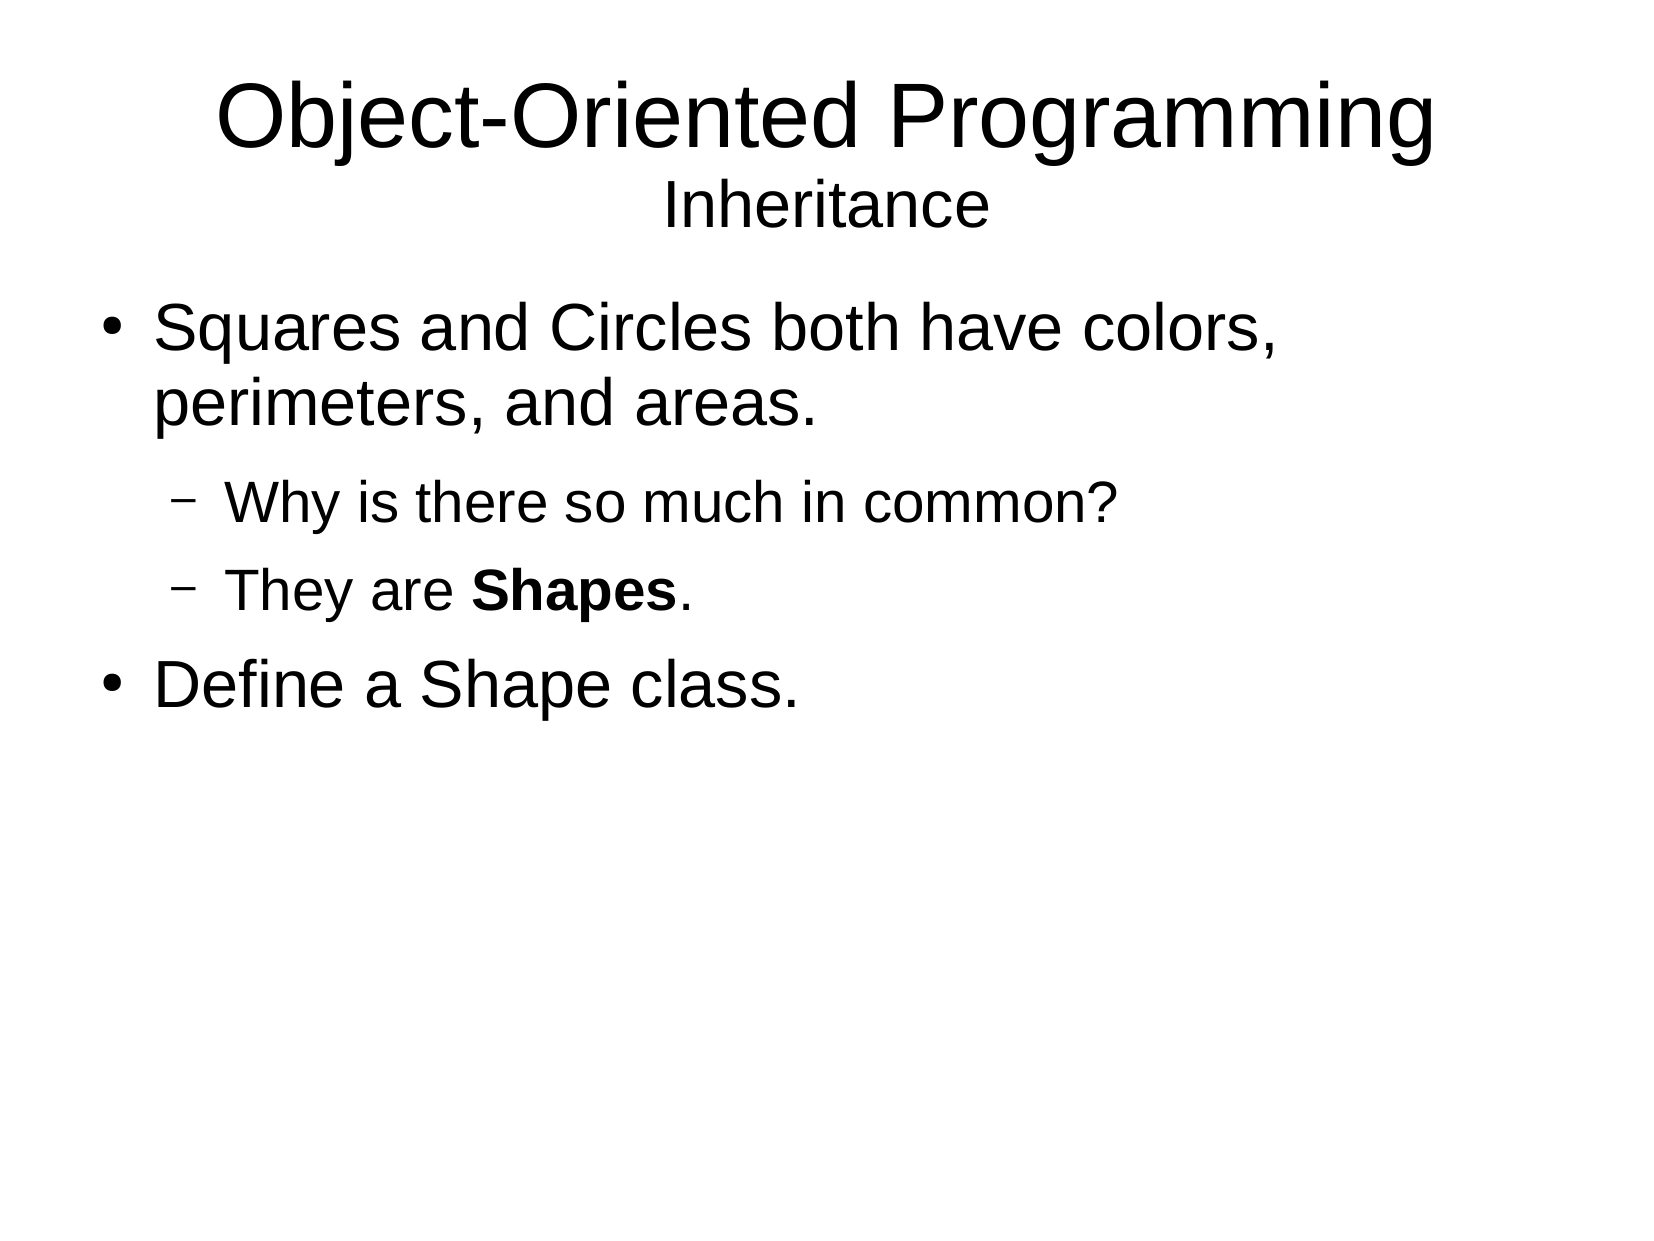

# Object-Oriented Programming Inheritance
Squares and Circles both have colors, perimeters, and areas.
Why is there so much in common?
They are Shapes.
Define a Shape class.